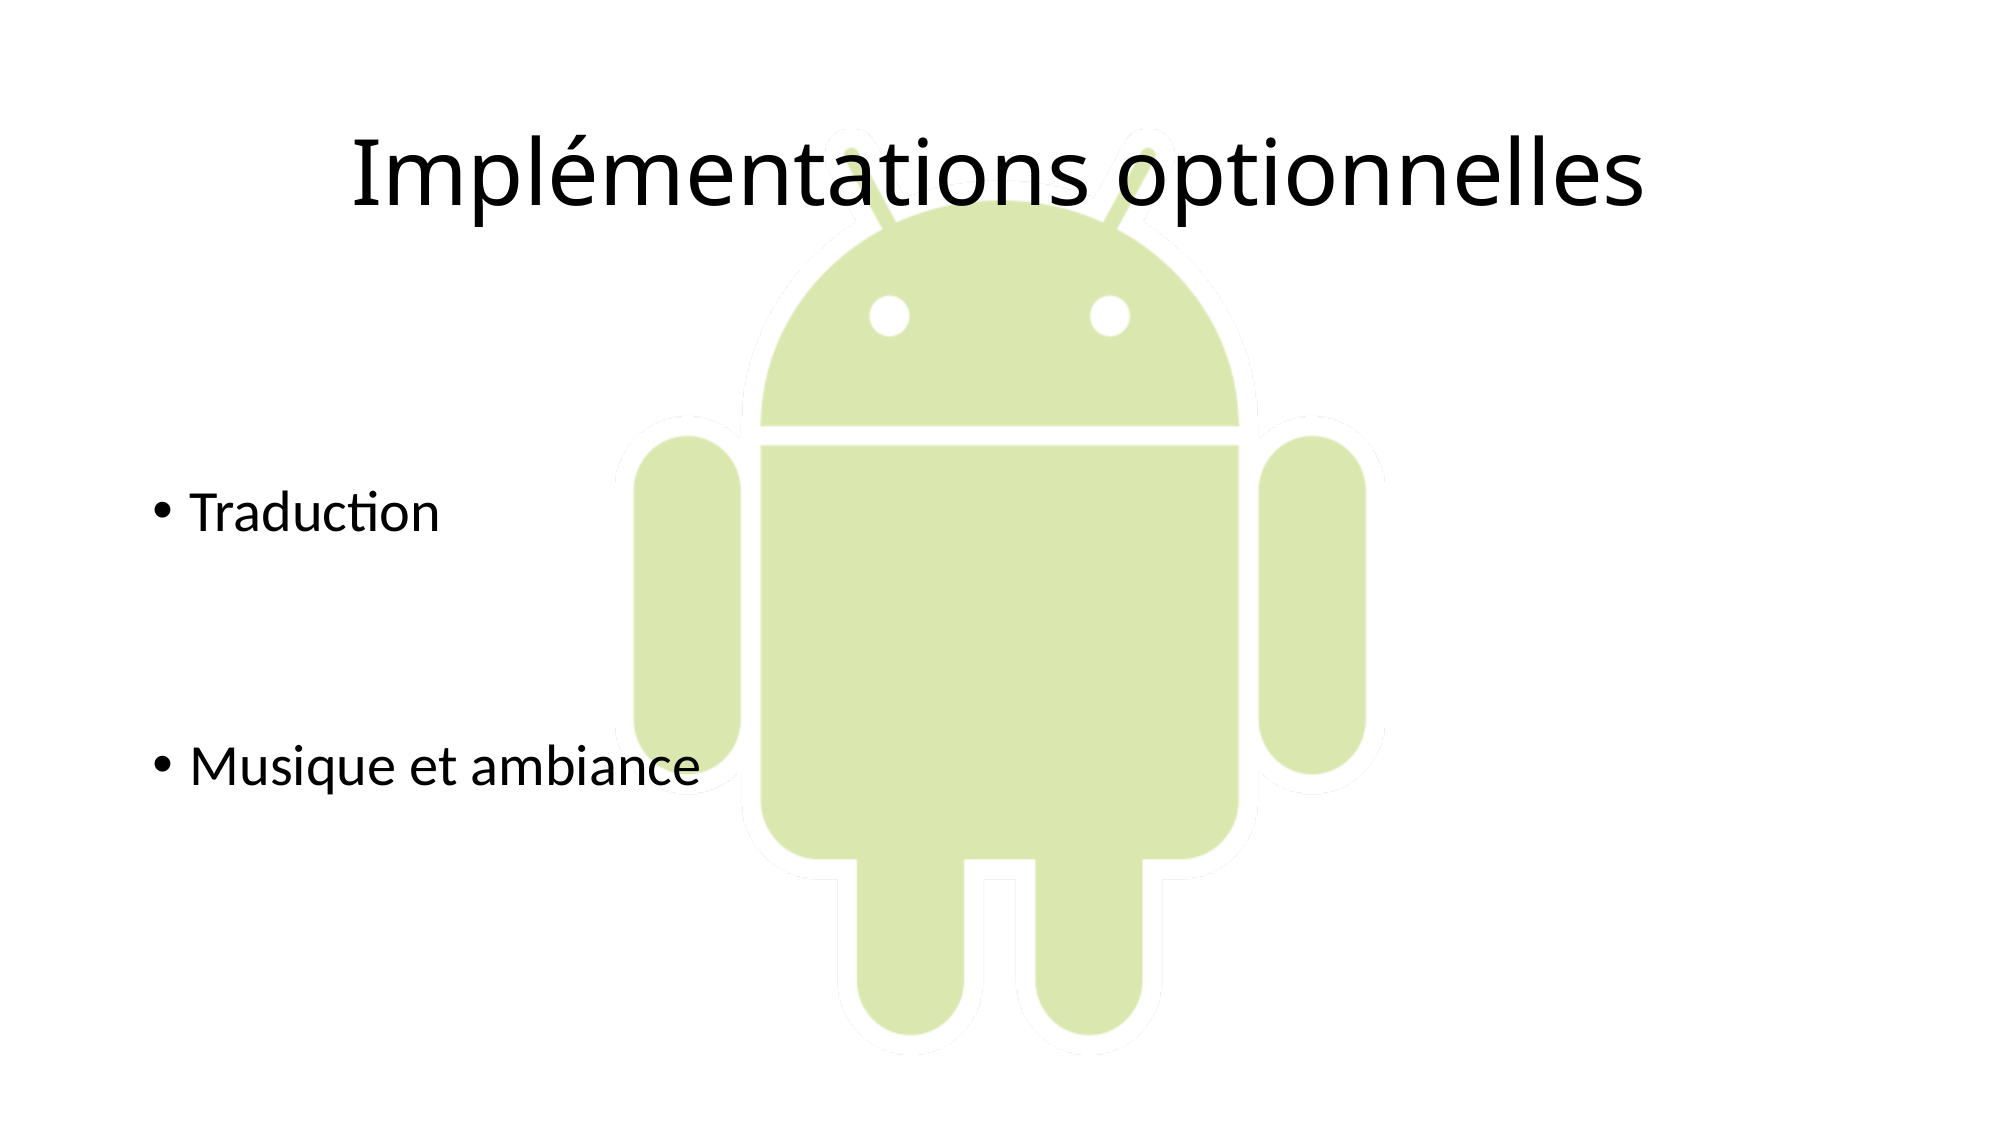

# Implémentations optionnelles
Traduction
Musique et ambiance